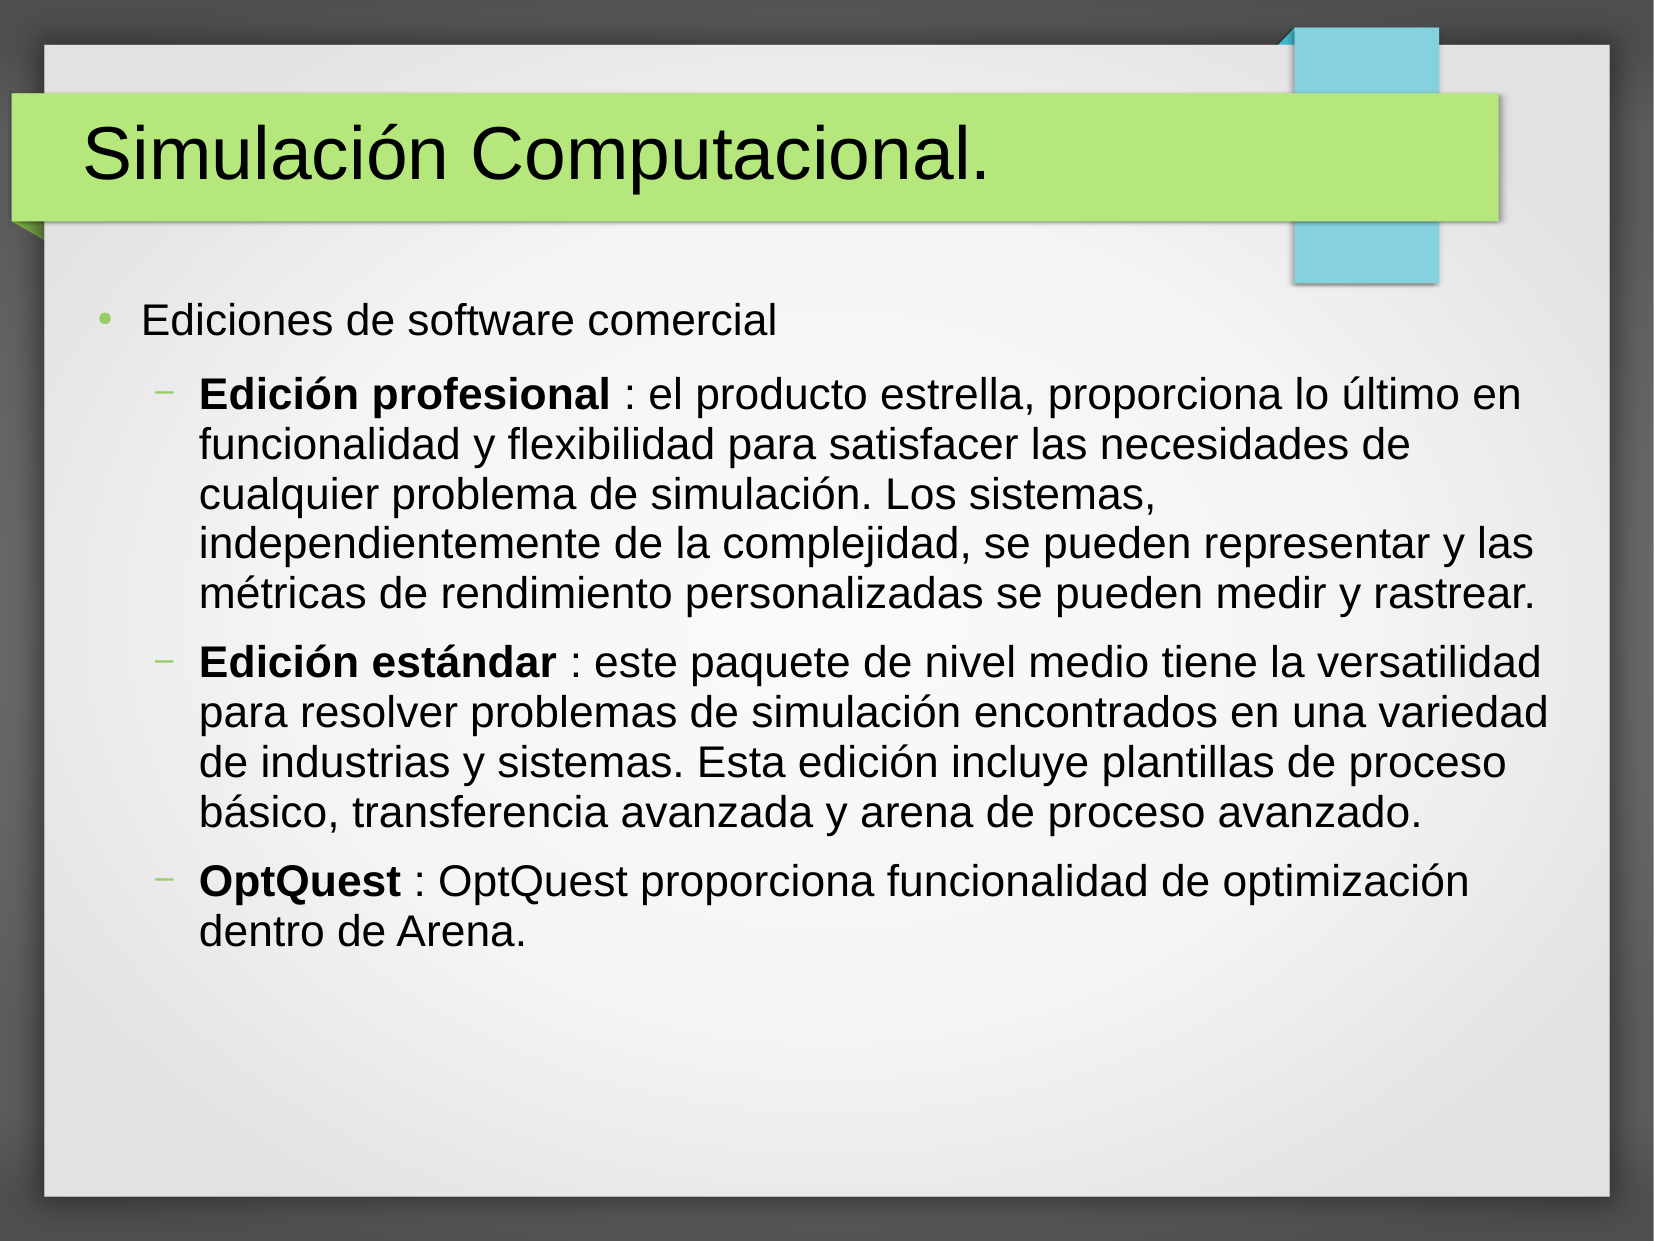

# Simulación Computacional.
Ediciones de software comercial
Edición profesional : el producto estrella, proporciona lo último en funcionalidad y flexibilidad para satisfacer las necesidades de cualquier problema de simulación. Los sistemas, independientemente de la complejidad, se pueden representar y las métricas de rendimiento personalizadas se pueden medir y rastrear.
Edición estándar : este paquete de nivel medio tiene la versatilidad para resolver problemas de simulación encontrados en una variedad de industrias y sistemas. Esta edición incluye plantillas de proceso básico, transferencia avanzada y arena de proceso avanzado.
OptQuest : OptQuest proporciona funcionalidad de optimización dentro de Arena.